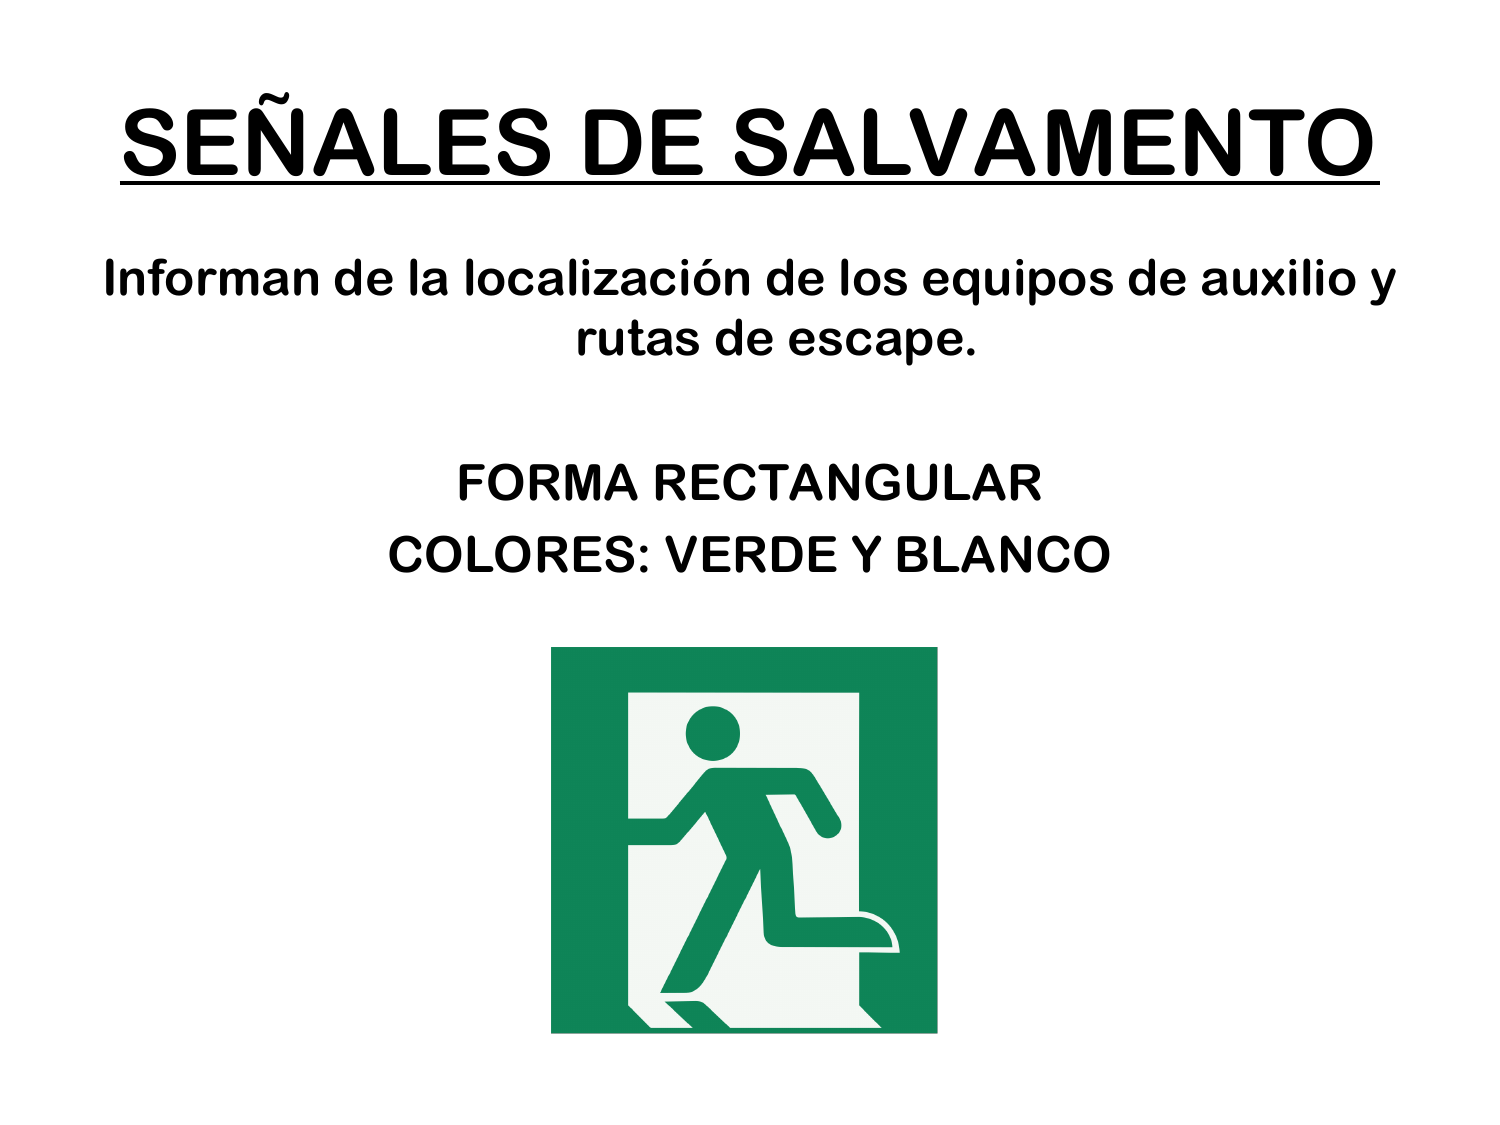

# SEÑALES DE SALVAMENTO
Informan de la localización de los equipos de auxilio y rutas de escape.
FORMA RECTANGULAR
COLORES: VERDE Y BLANCO